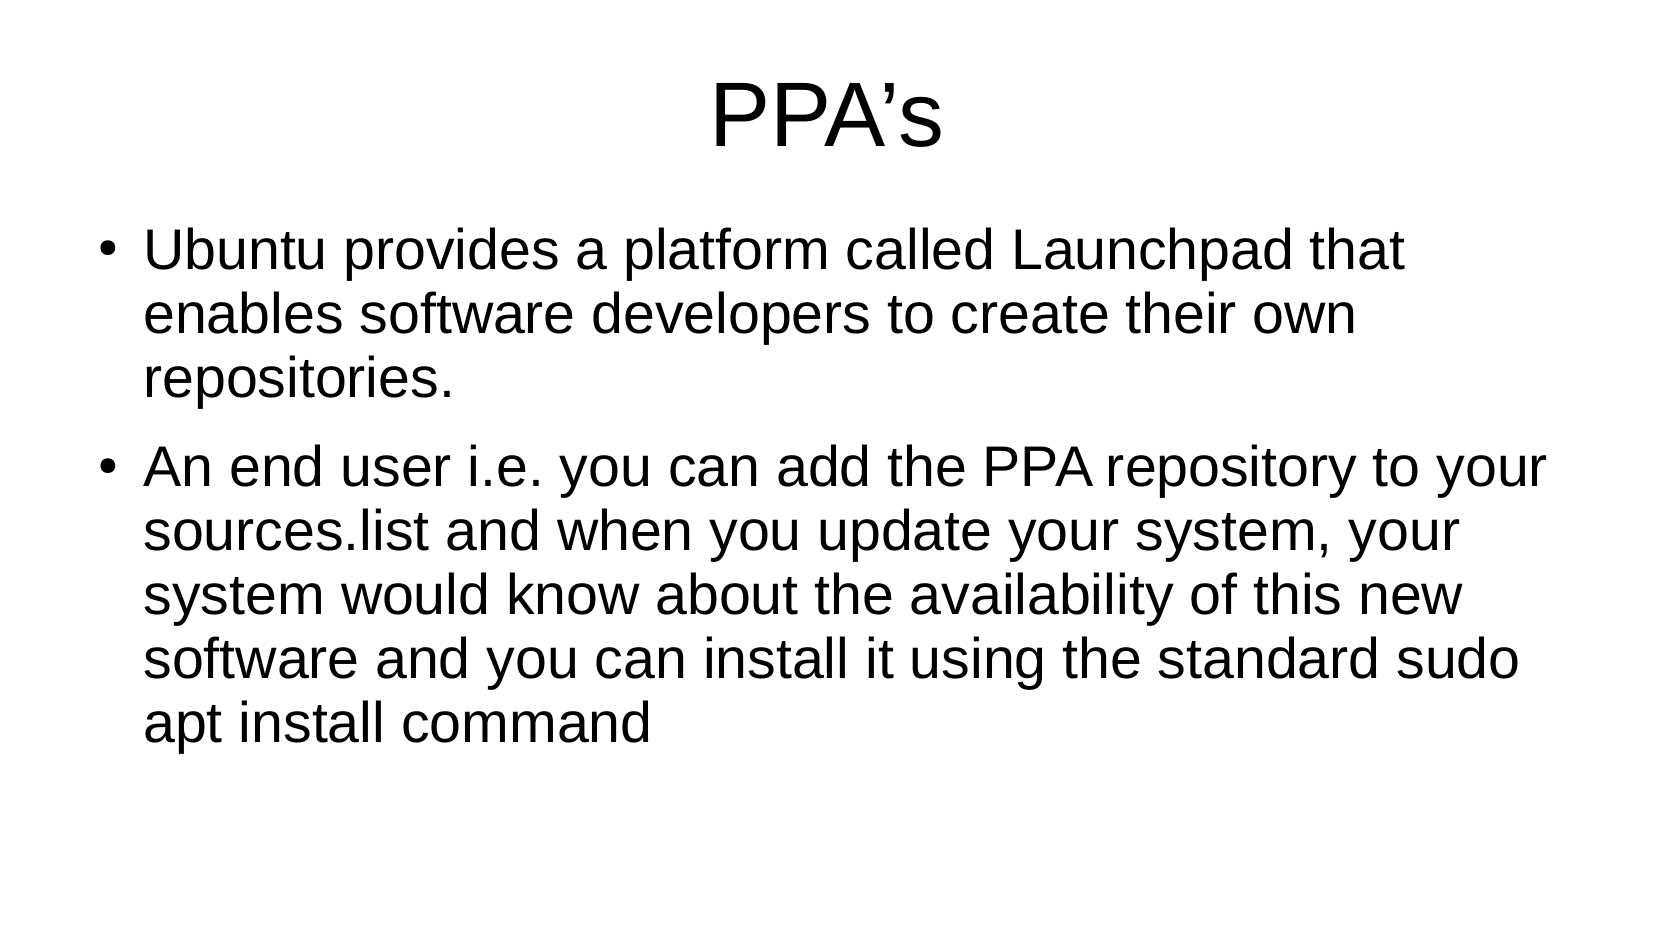

# PPA’s
Ubuntu provides a platform called Launchpad that enables software developers to create their own repositories.
An end user i.e. you can add the PPA repository to your sources.list and when you update your system, your system would know about the availability of this new software and you can install it using the standard sudo apt install command